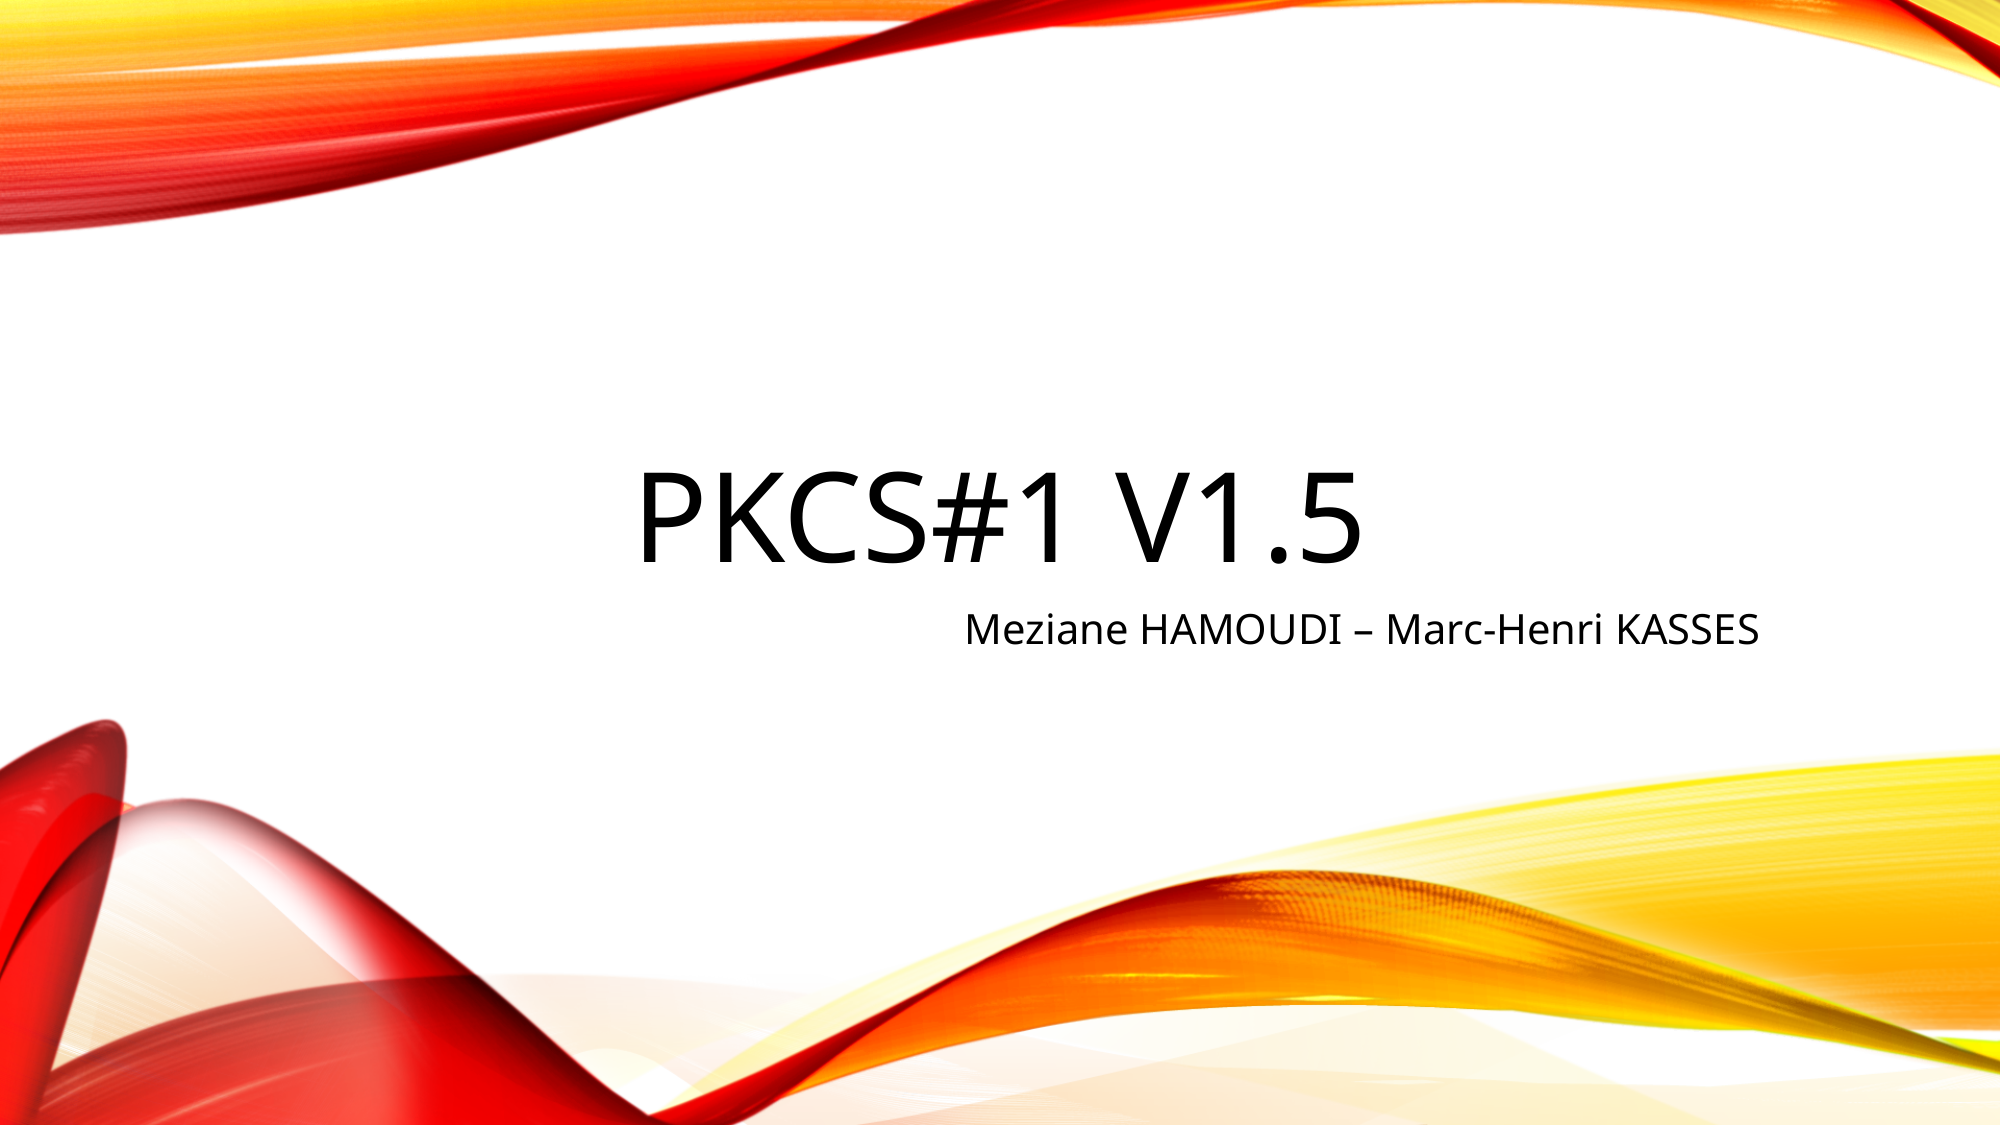

PKCS#1 v1.5
Meziane HAMOUDI – Marc-Henri KASSES